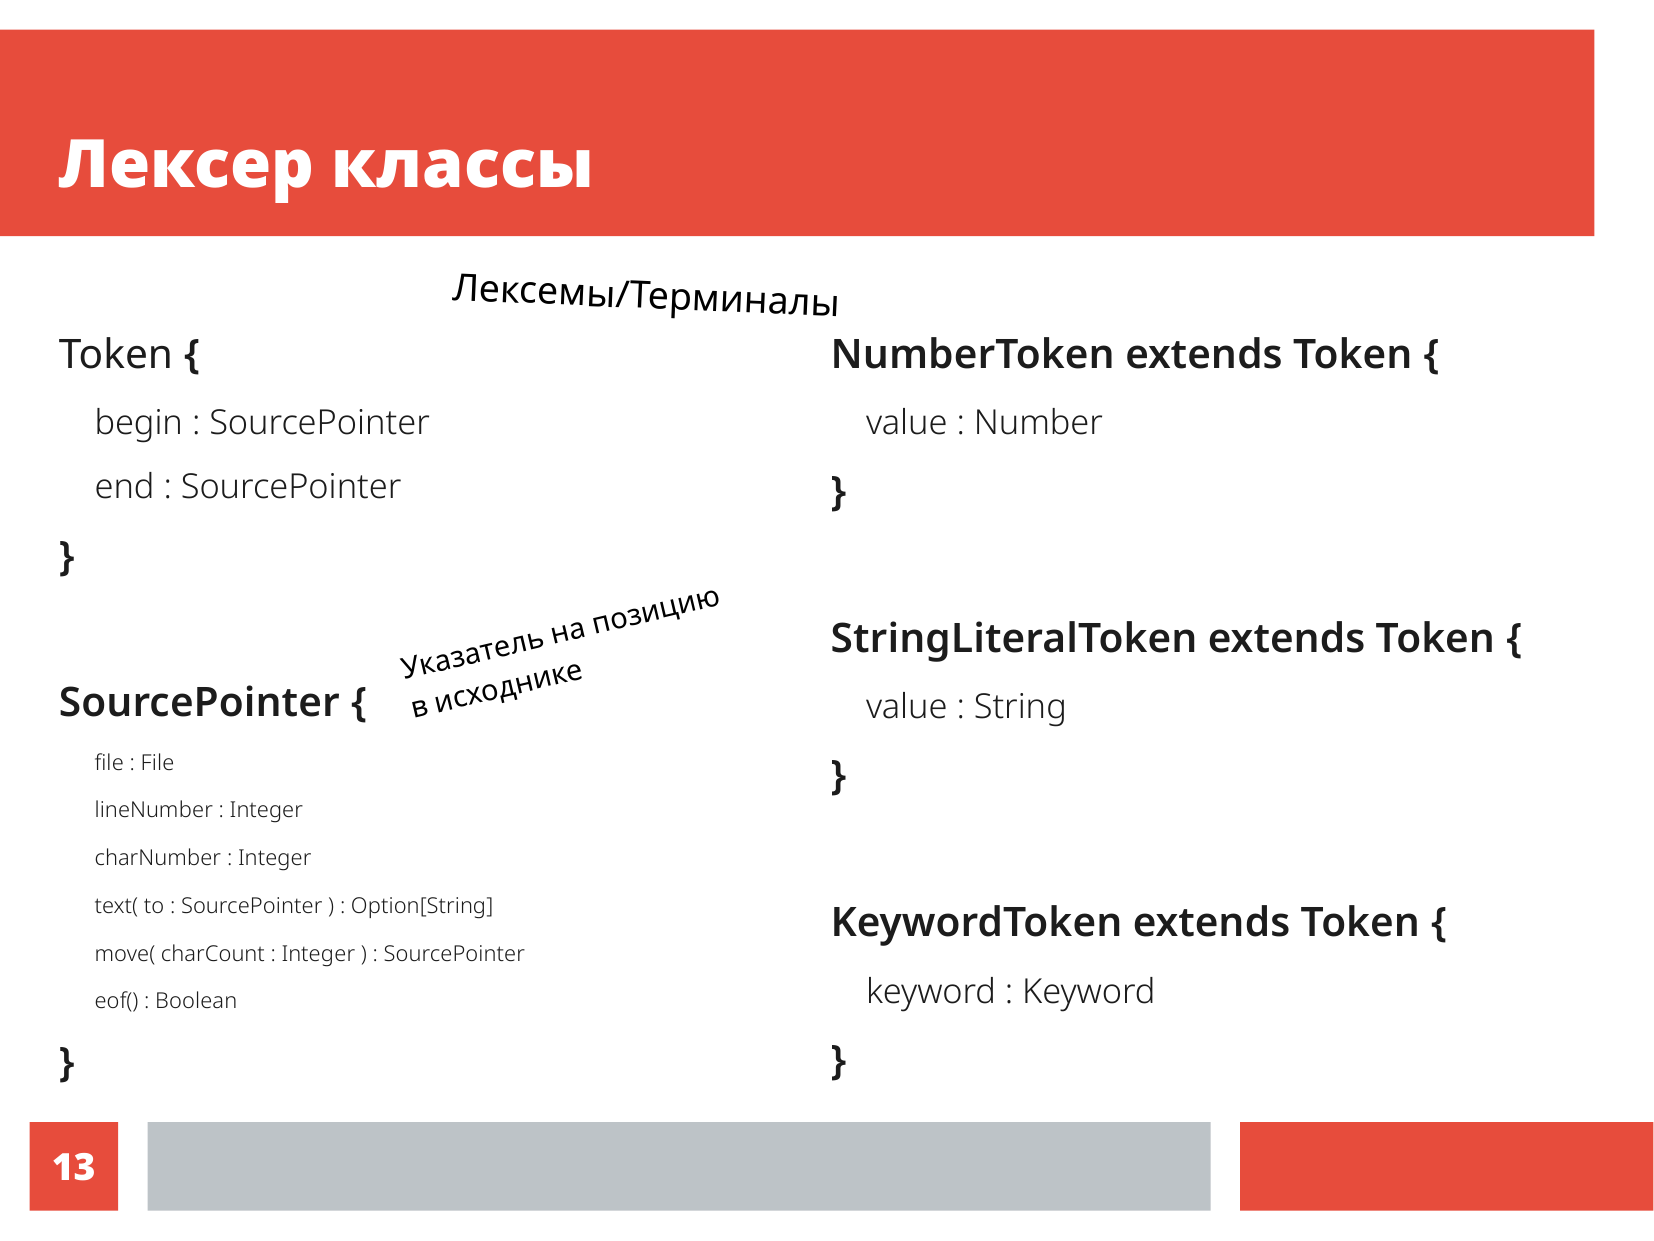

# Лексер классы
Лексемы/Терминалы
Token {
begin : SourcePointer
end : SourcePointer
}
SourcePointer {
file : File
lineNumber : Integer
charNumber : Integer
text( to : SourcePointer ) : Option[String]
move( charCount : Integer ) : SourcePointer
eof() : Boolean
}
NumberToken extends Token {
value : Number
}
StringLiteralToken extends Token {
value : String
}
KeywordToken extends Token {
keyword : Keyword
}
Указатель на позицию
в исходнике
13